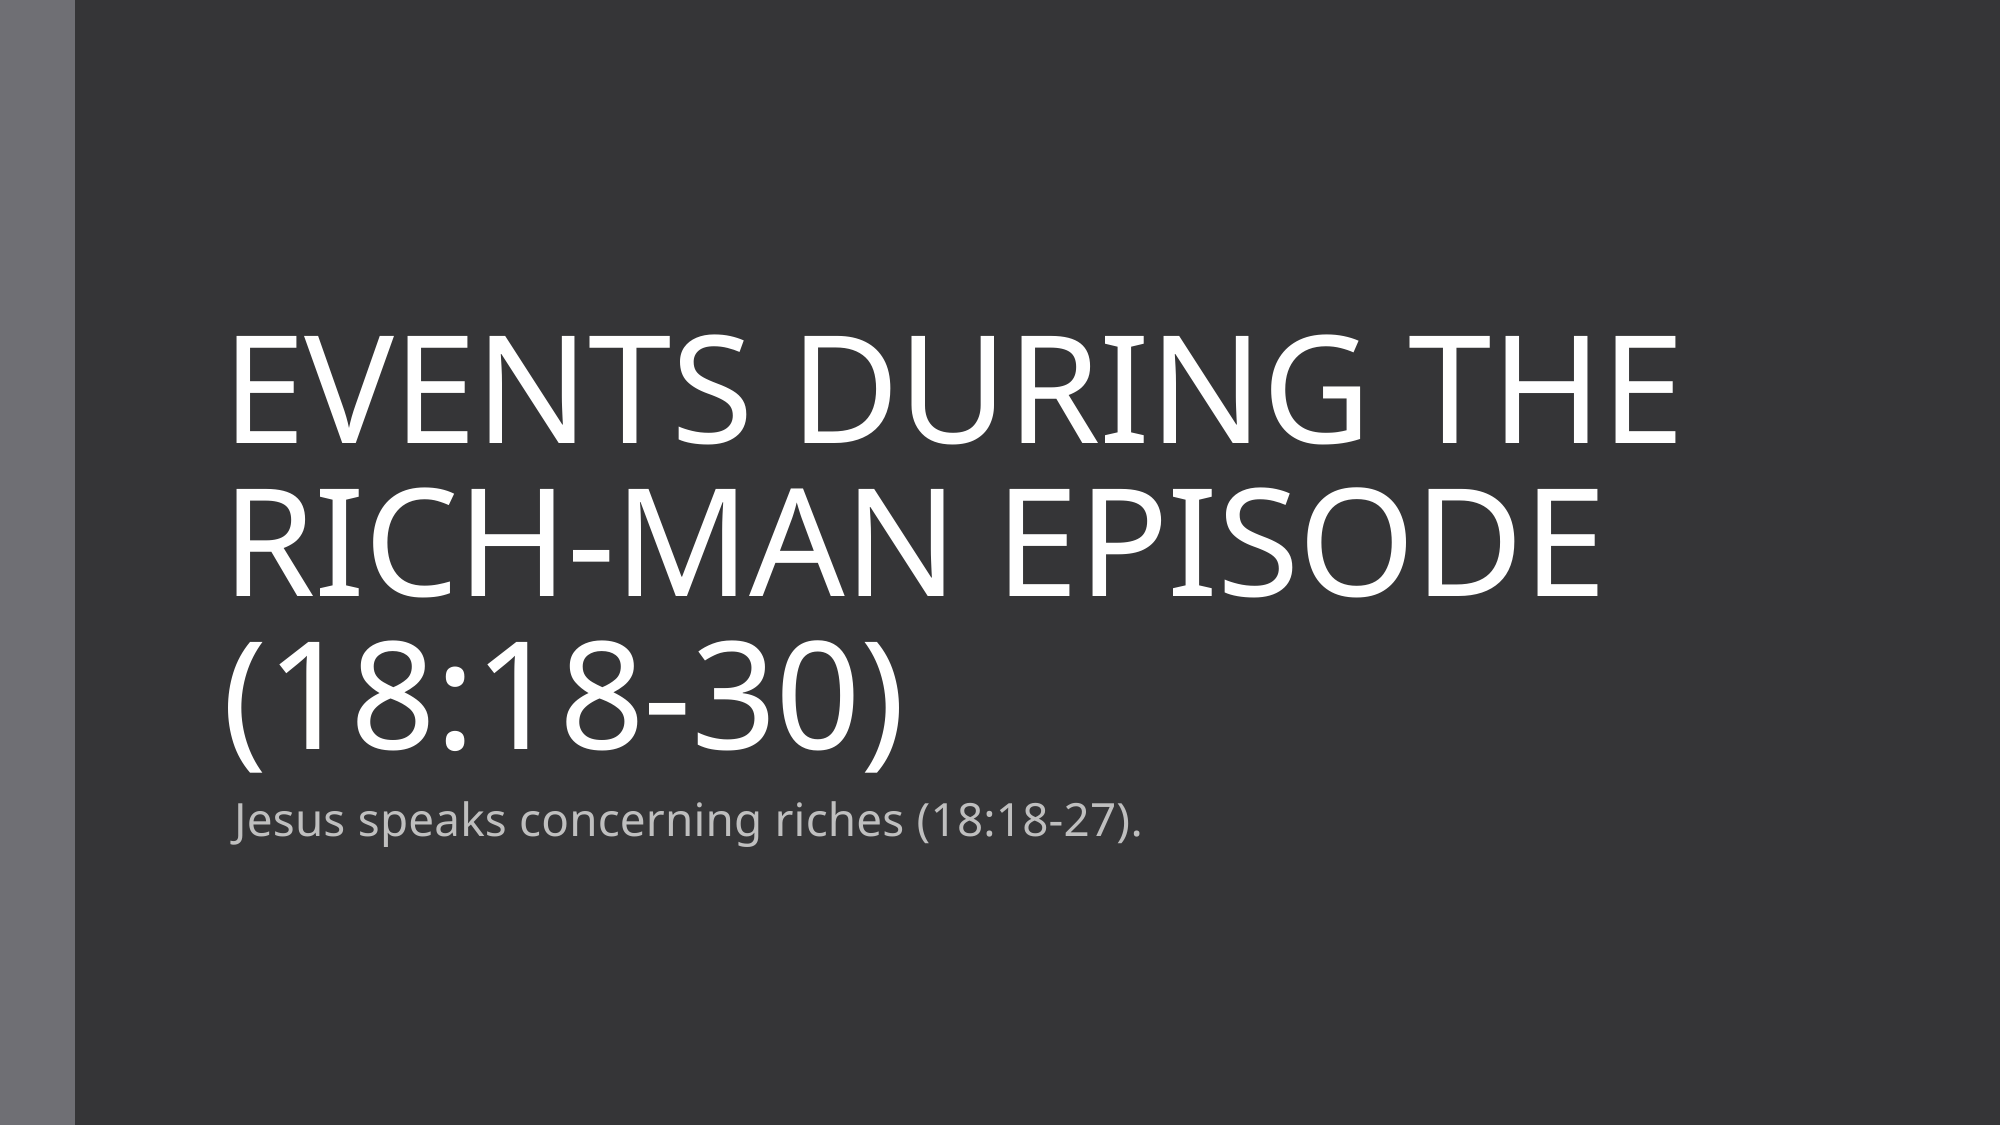

# EVENTS DURING THE RICH-MAN EPISODE (18:18-30)
 Jesus speaks concerning riches (18:18-27).